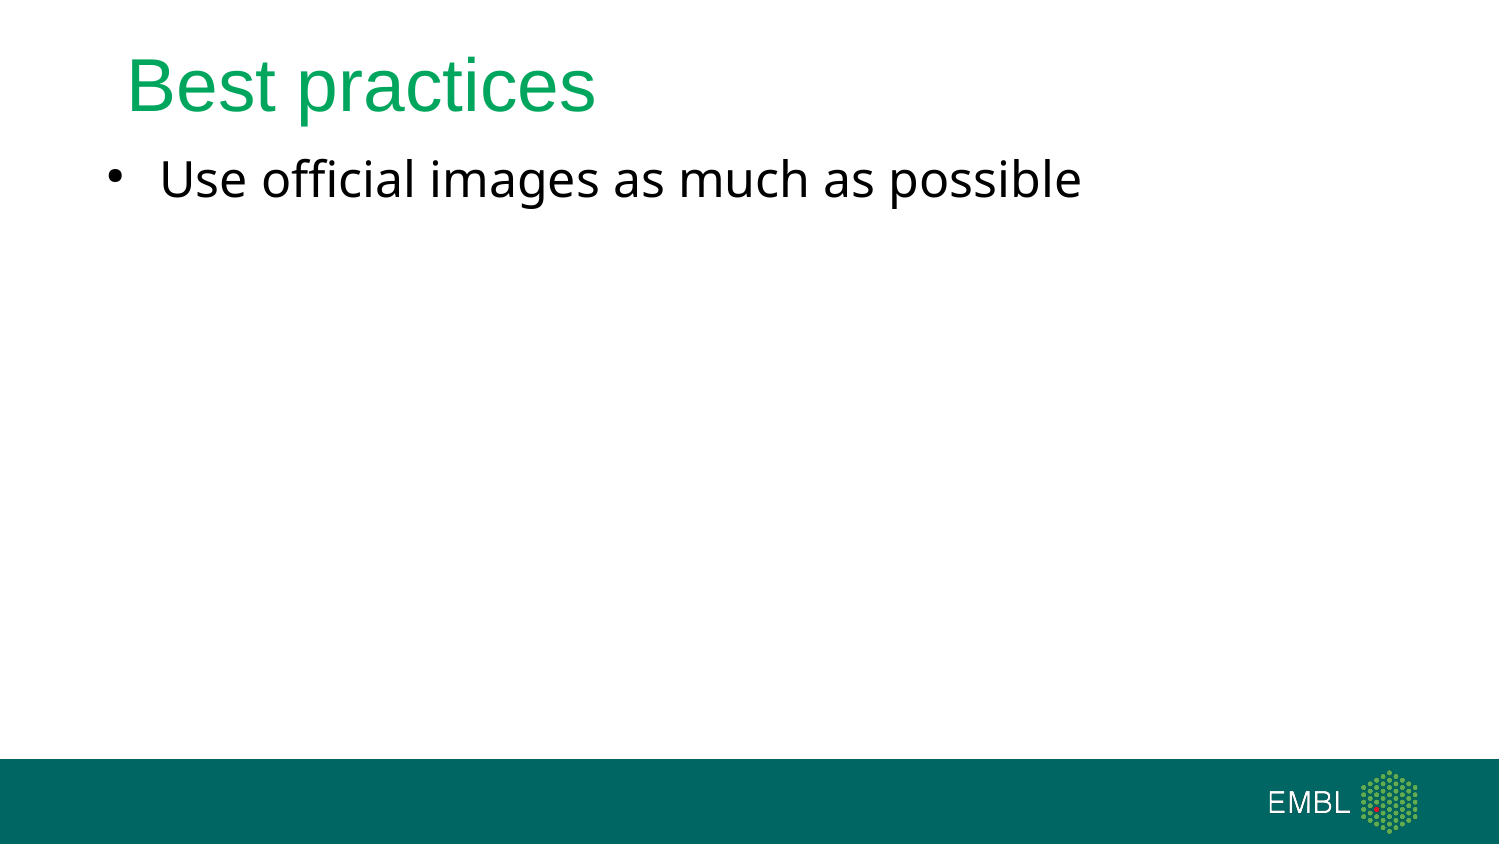

Best practices
Use official images as much as possible